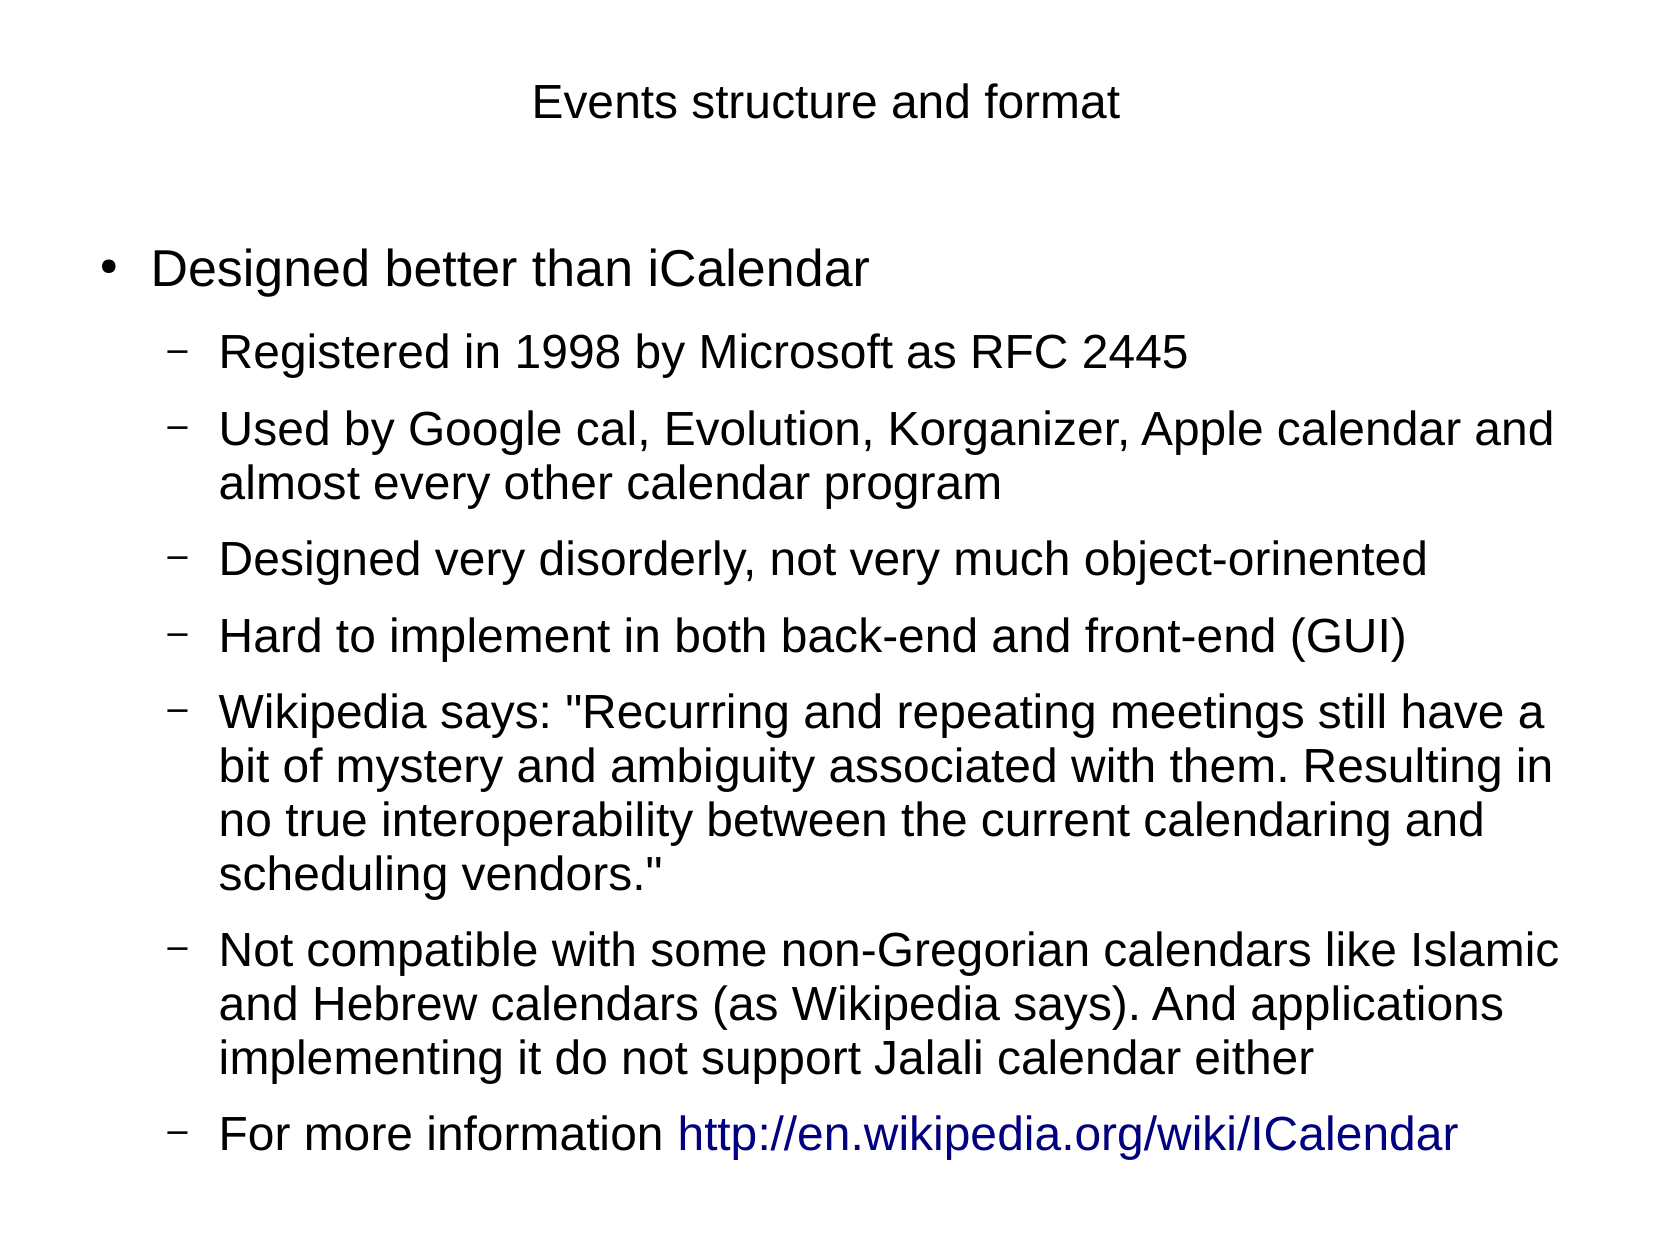

# Events structure and format
Designed better than iCalendar
Registered in 1998 by Microsoft as RFC 2445
Used by Google cal, Evolution, Korganizer, Apple calendar and almost every other calendar program
Designed very disorderly, not very much object-orinented
Hard to implement in both back-end and front-end (GUI)
Wikipedia says: "Recurring and repeating meetings still have a bit of mystery and ambiguity associated with them. Resulting in no true interoperability between the current calendaring and scheduling vendors."
Not compatible with some non-Gregorian calendars like Islamic and Hebrew calendars (as Wikipedia says). And applications implementing it do not support Jalali calendar either
For more information http://en.wikipedia.org/wiki/ICalendar